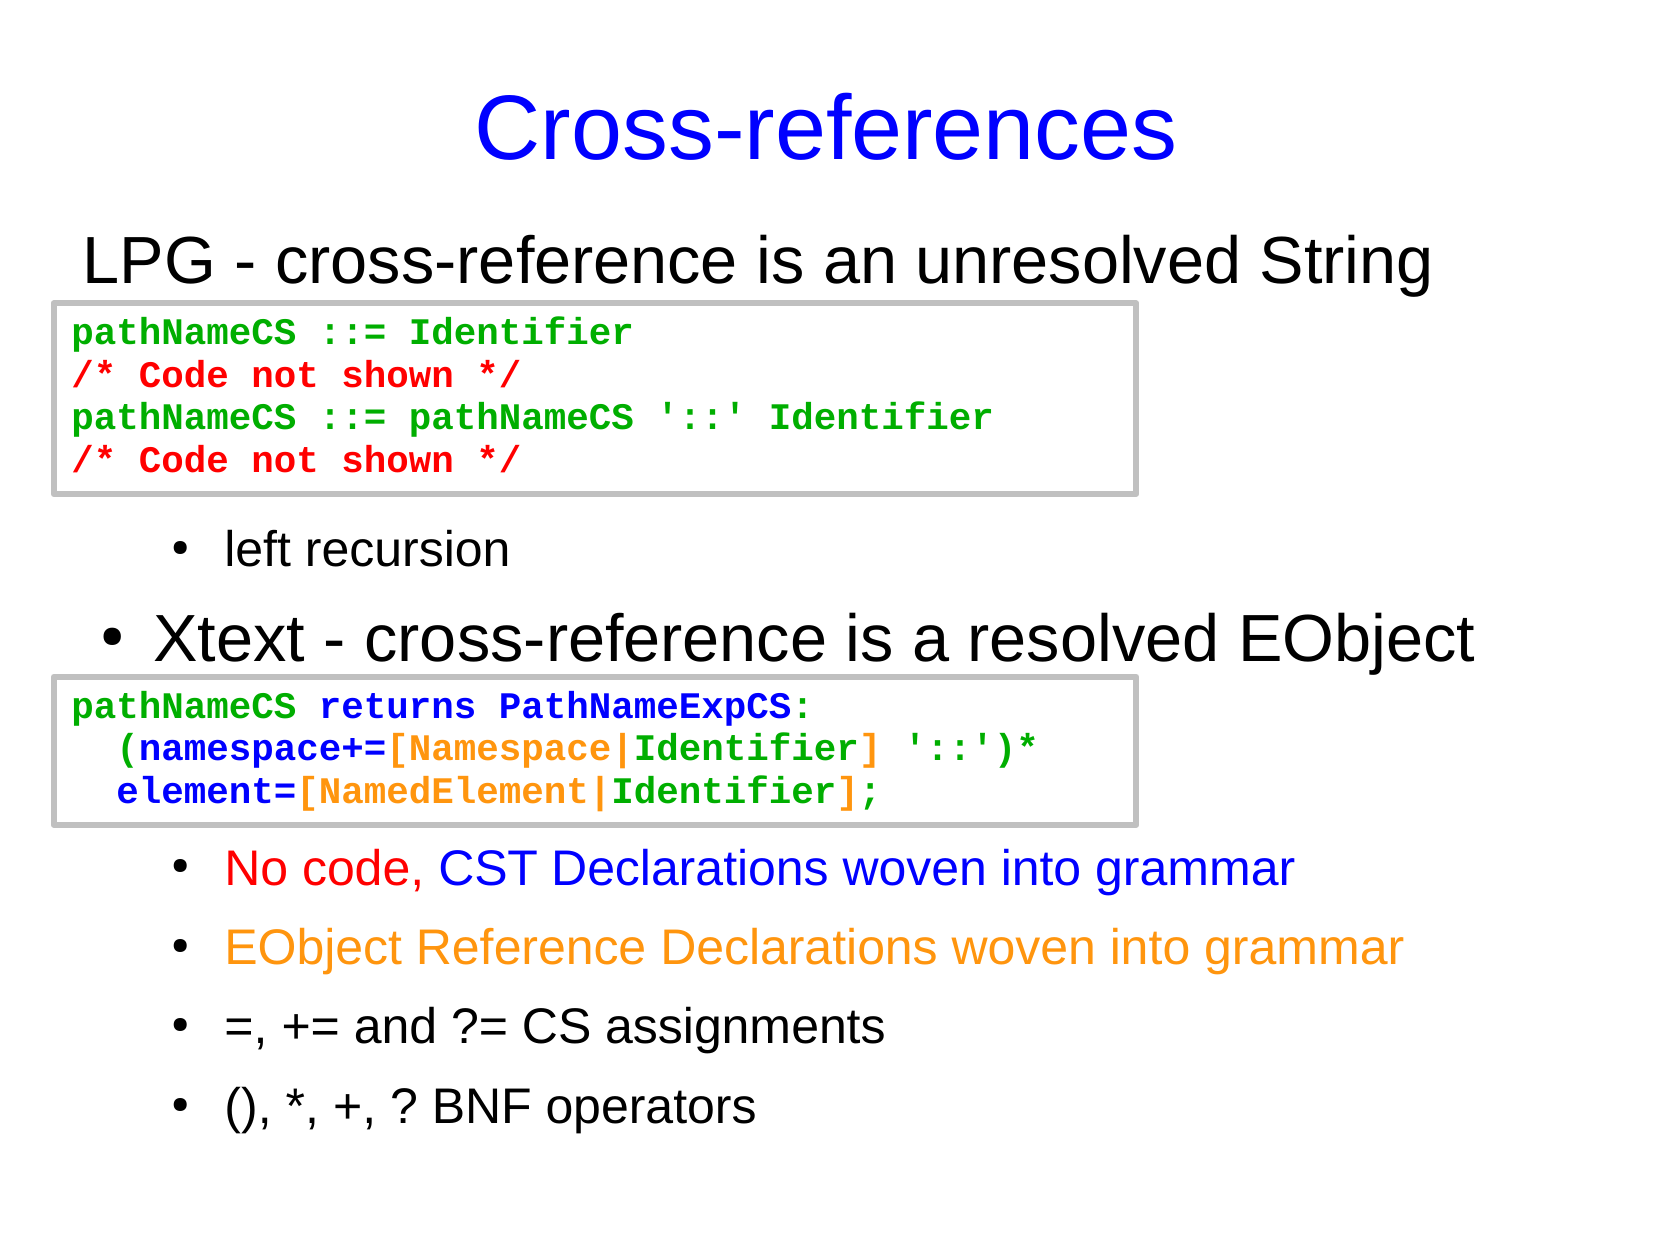

# Cross-references
LPG - cross-reference is an unresolved String
left recursion
Xtext - cross-reference is a resolved EObject
No code, CST Declarations woven into grammar
EObject Reference Declarations woven into grammar
=, += and ?= CS assignments
(), *, +, ? BNF operators
pathNameCS ::= Identifier
/* Code not shown */
pathNameCS ::= pathNameCS '::' Identifier
/* Code not shown */
pathNameCS returns PathNameExpCS:
 (namespace+=[Namespace|Identifier] '::')*
 element=[NamedElement|Identifier];